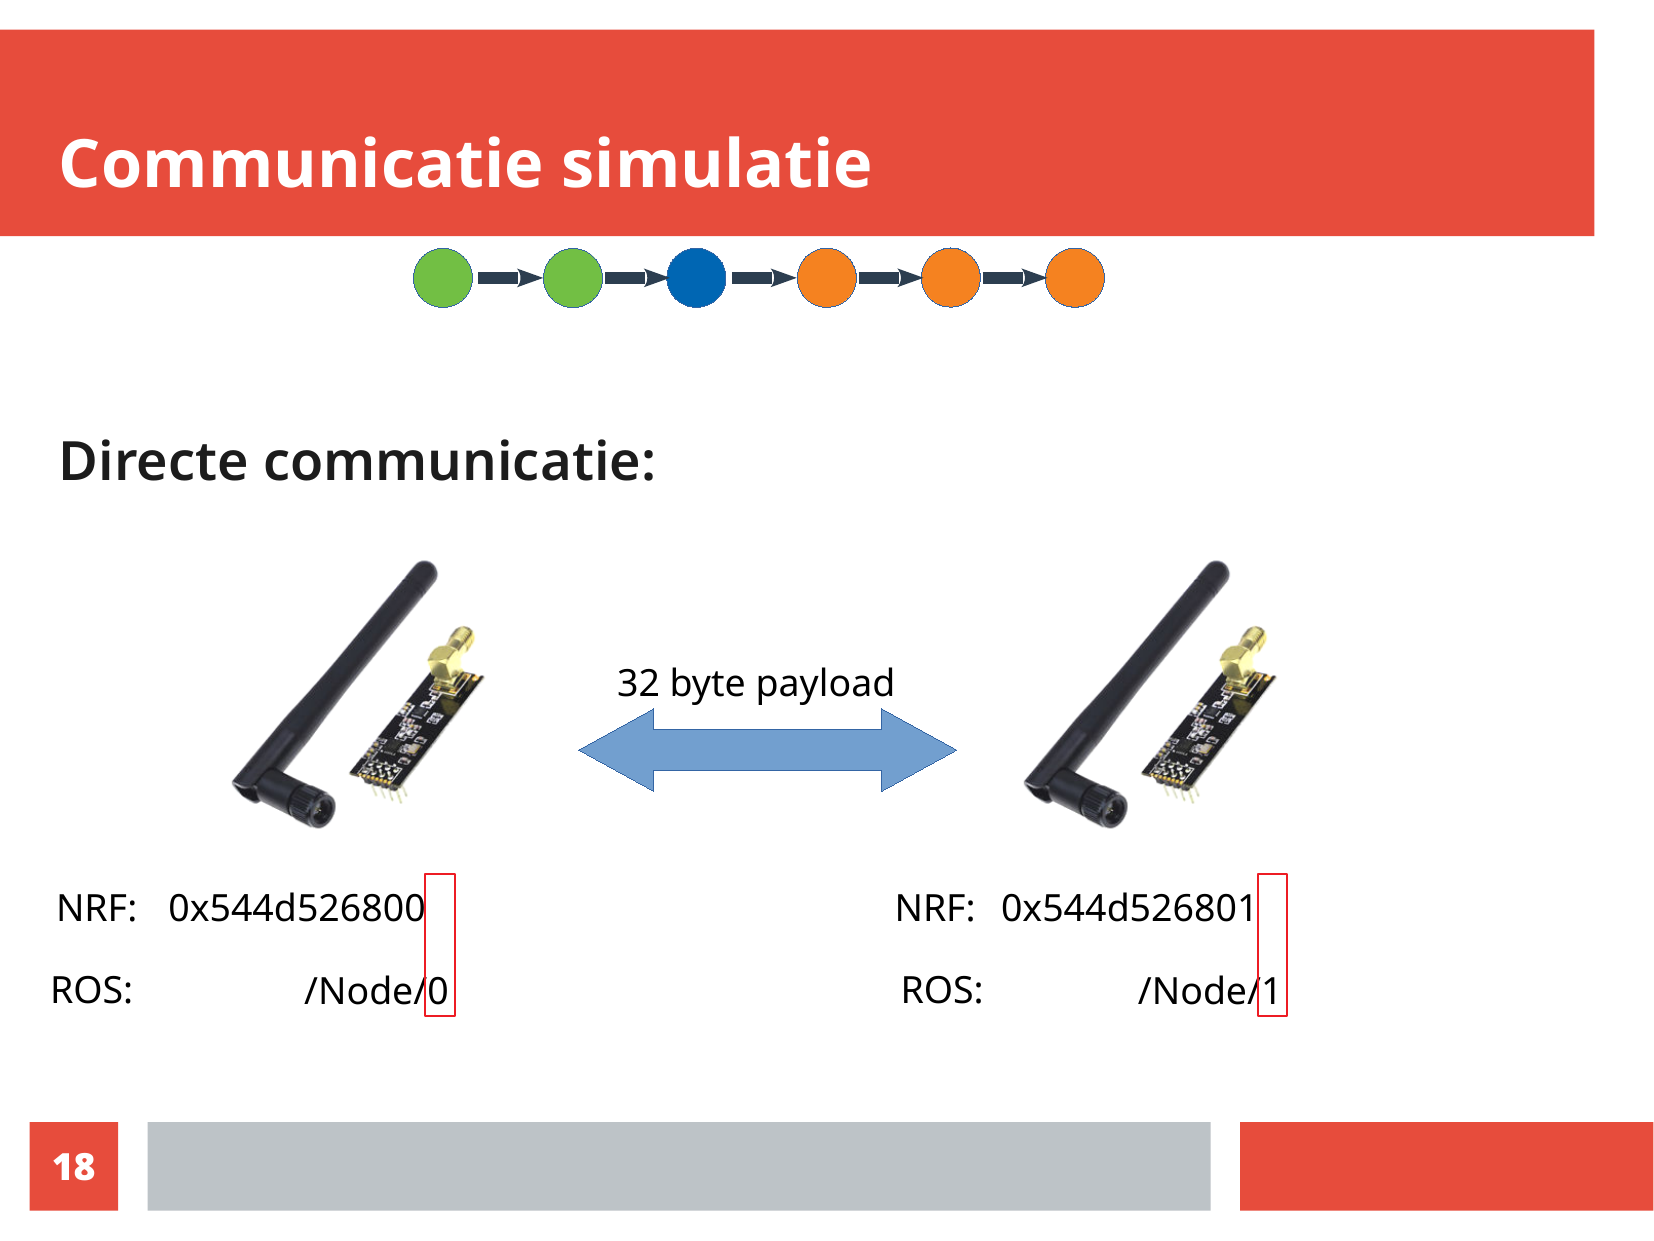

# Communicatie simulatie
Directe communicatie:
32 byte payload
NRF:
0x544d526800
0x544d526801
NRF:
ROS:
ROS:
/Node/0
/Node/1
18